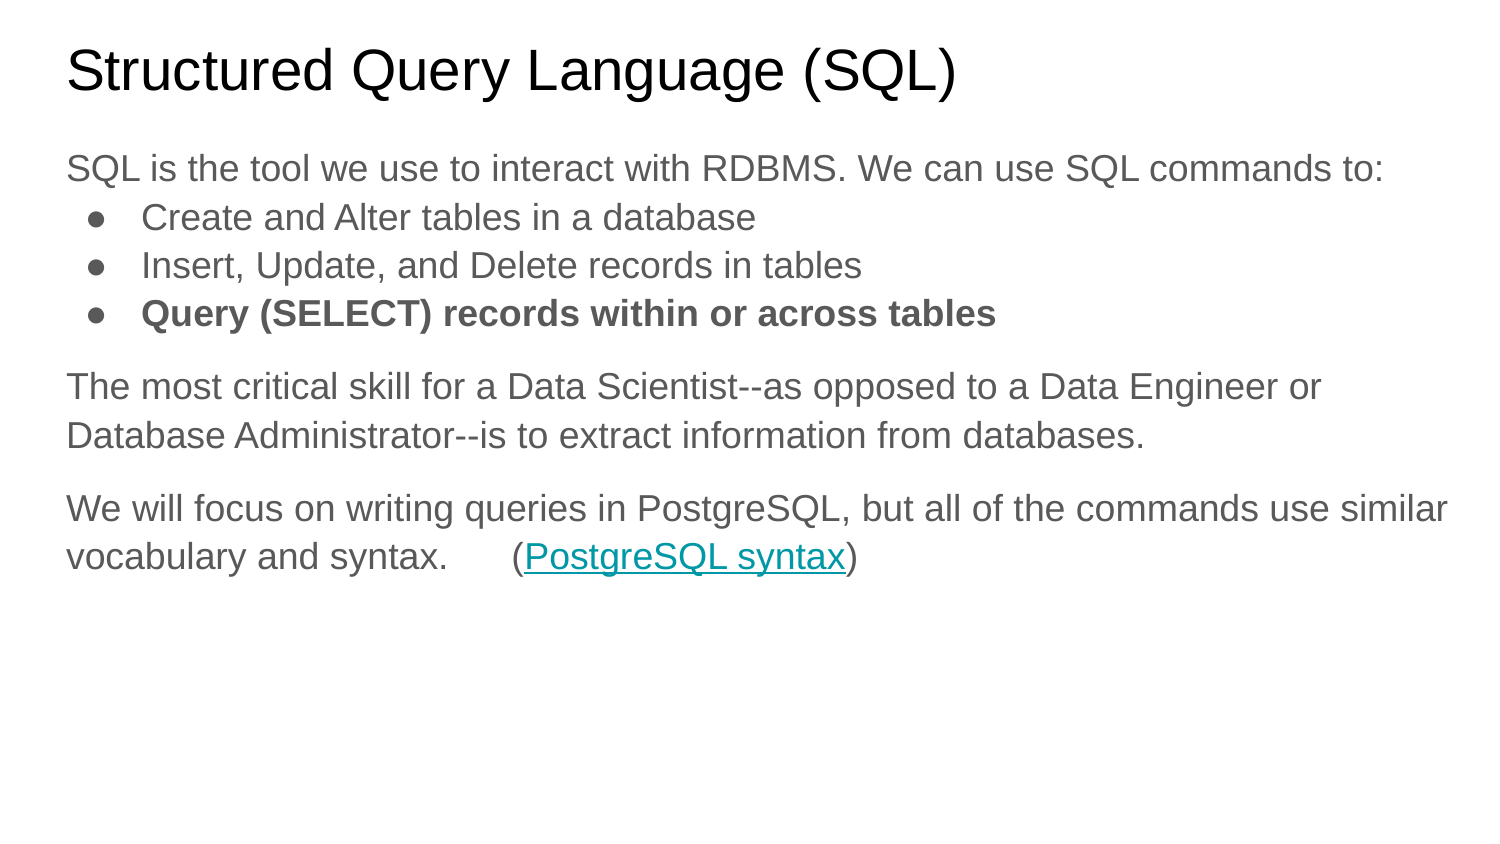

# Structured Query Language (SQL)
SQL is the tool we use to interact with RDBMS. We can use SQL commands to:
Create and Alter tables in a database
Insert, Update, and Delete records in tables
Query (SELECT) records within or across tables
The most critical skill for a Data Scientist--as opposed to a Data Engineer or Database Administrator--is to extract information from databases.
We will focus on writing queries in PostgreSQL, but all of the commands use similar vocabulary and syntax. (PostgreSQL syntax)